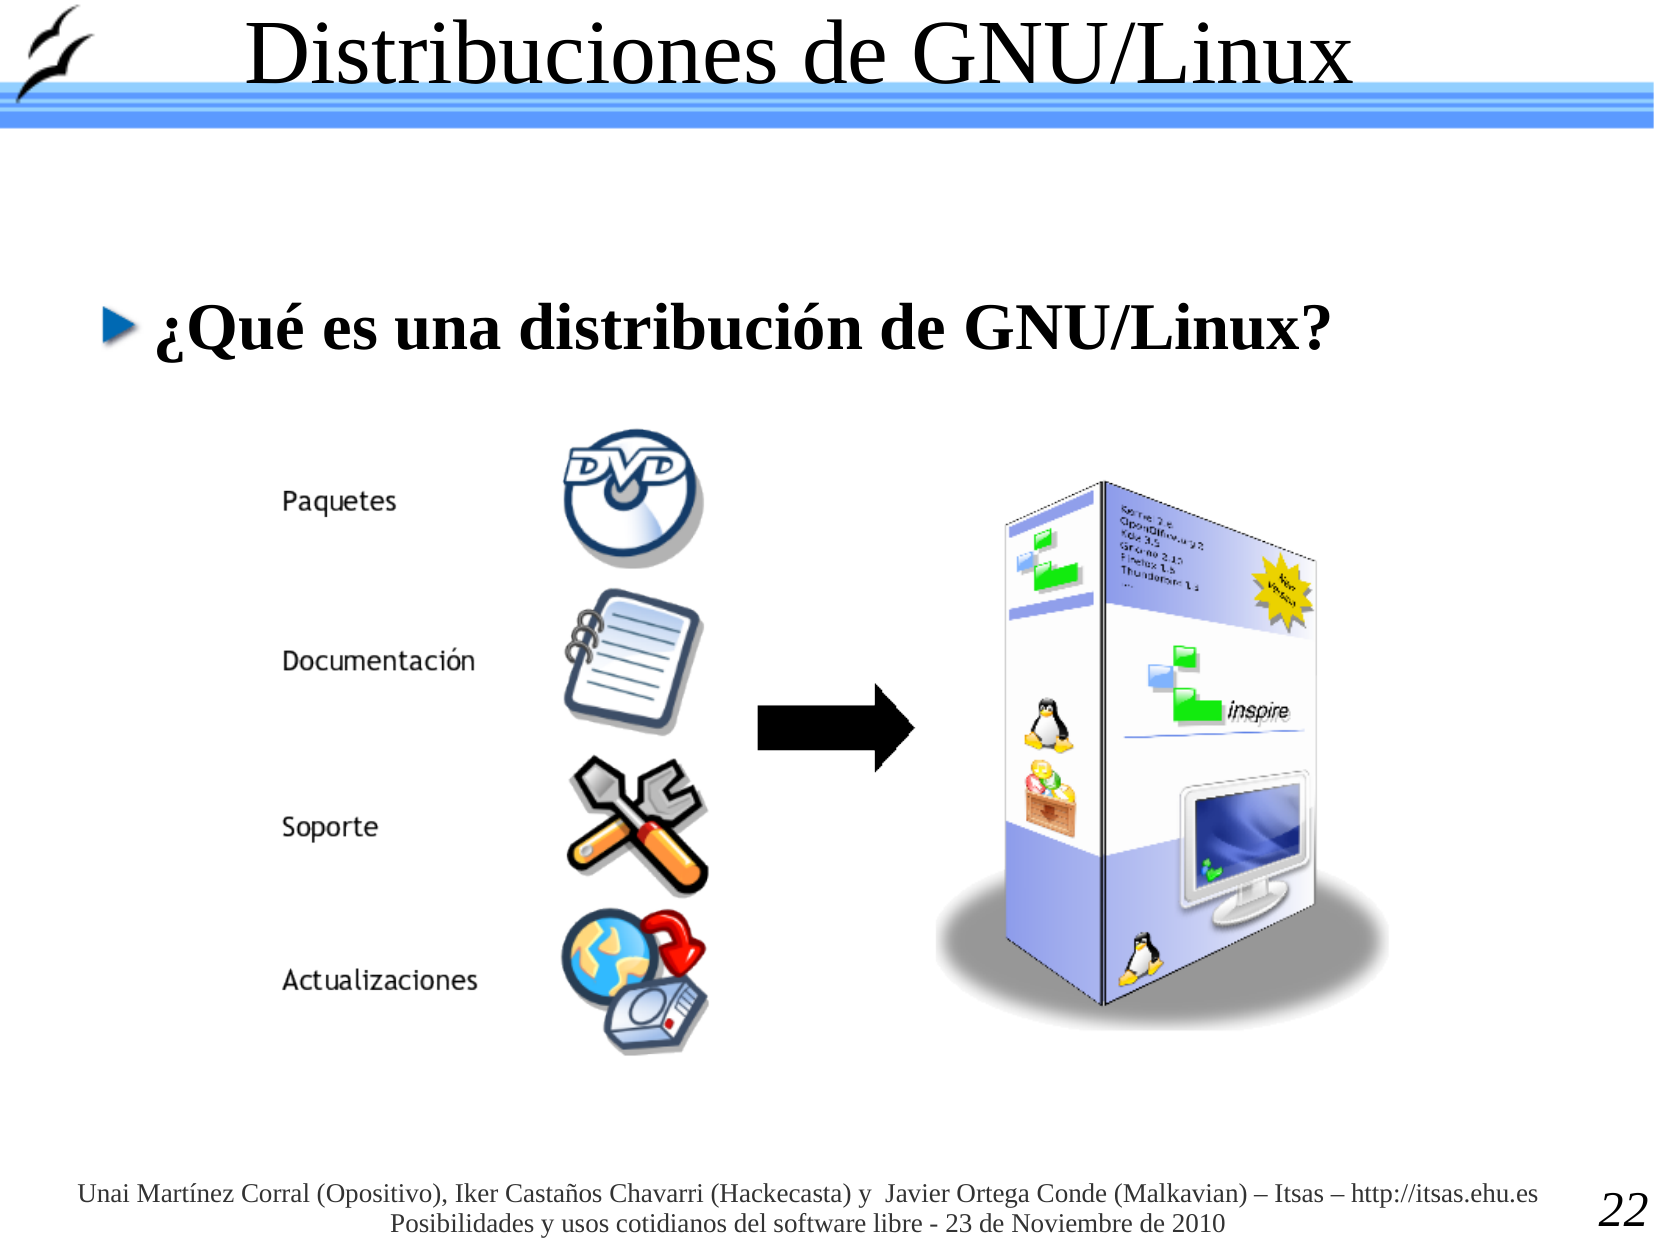

# Distribuciones de GNU/Linux
¿Qué es una distribución de GNU/Linux?